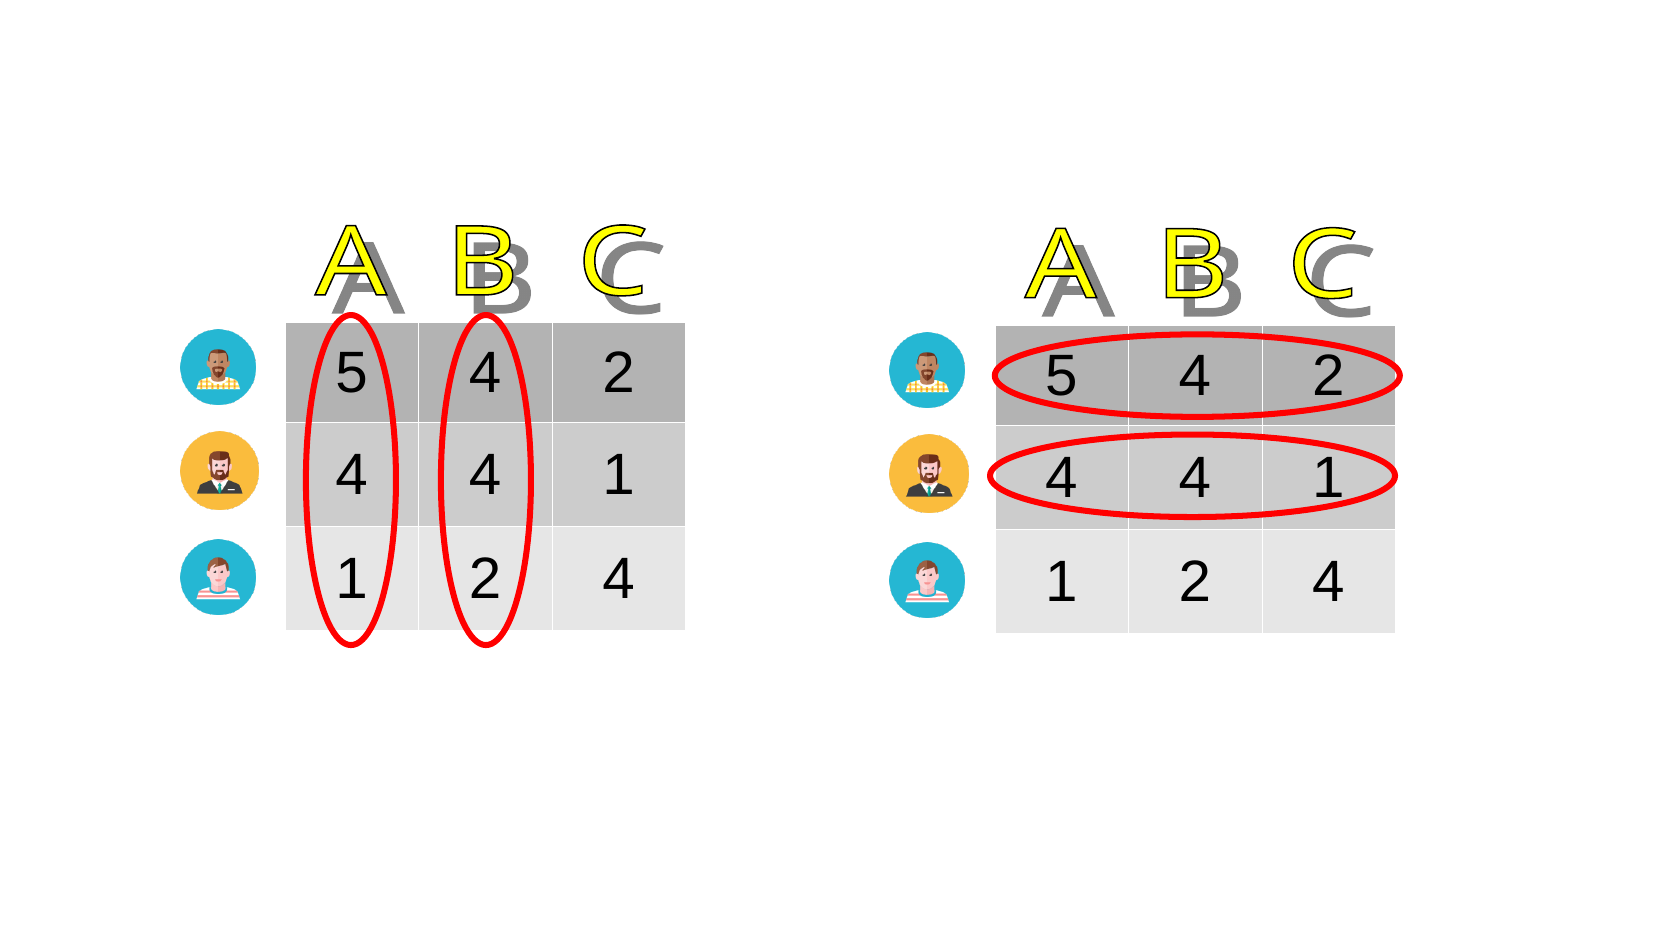

A B C
A B C
| 5 | 4 | 2 |
| --- | --- | --- |
| 4 | 4 | 1 |
| 1 | 2 | 4 |
| 5 | 4 | 2 |
| --- | --- | --- |
| 4 | 4 | 1 |
| 1 | 2 | 4 |